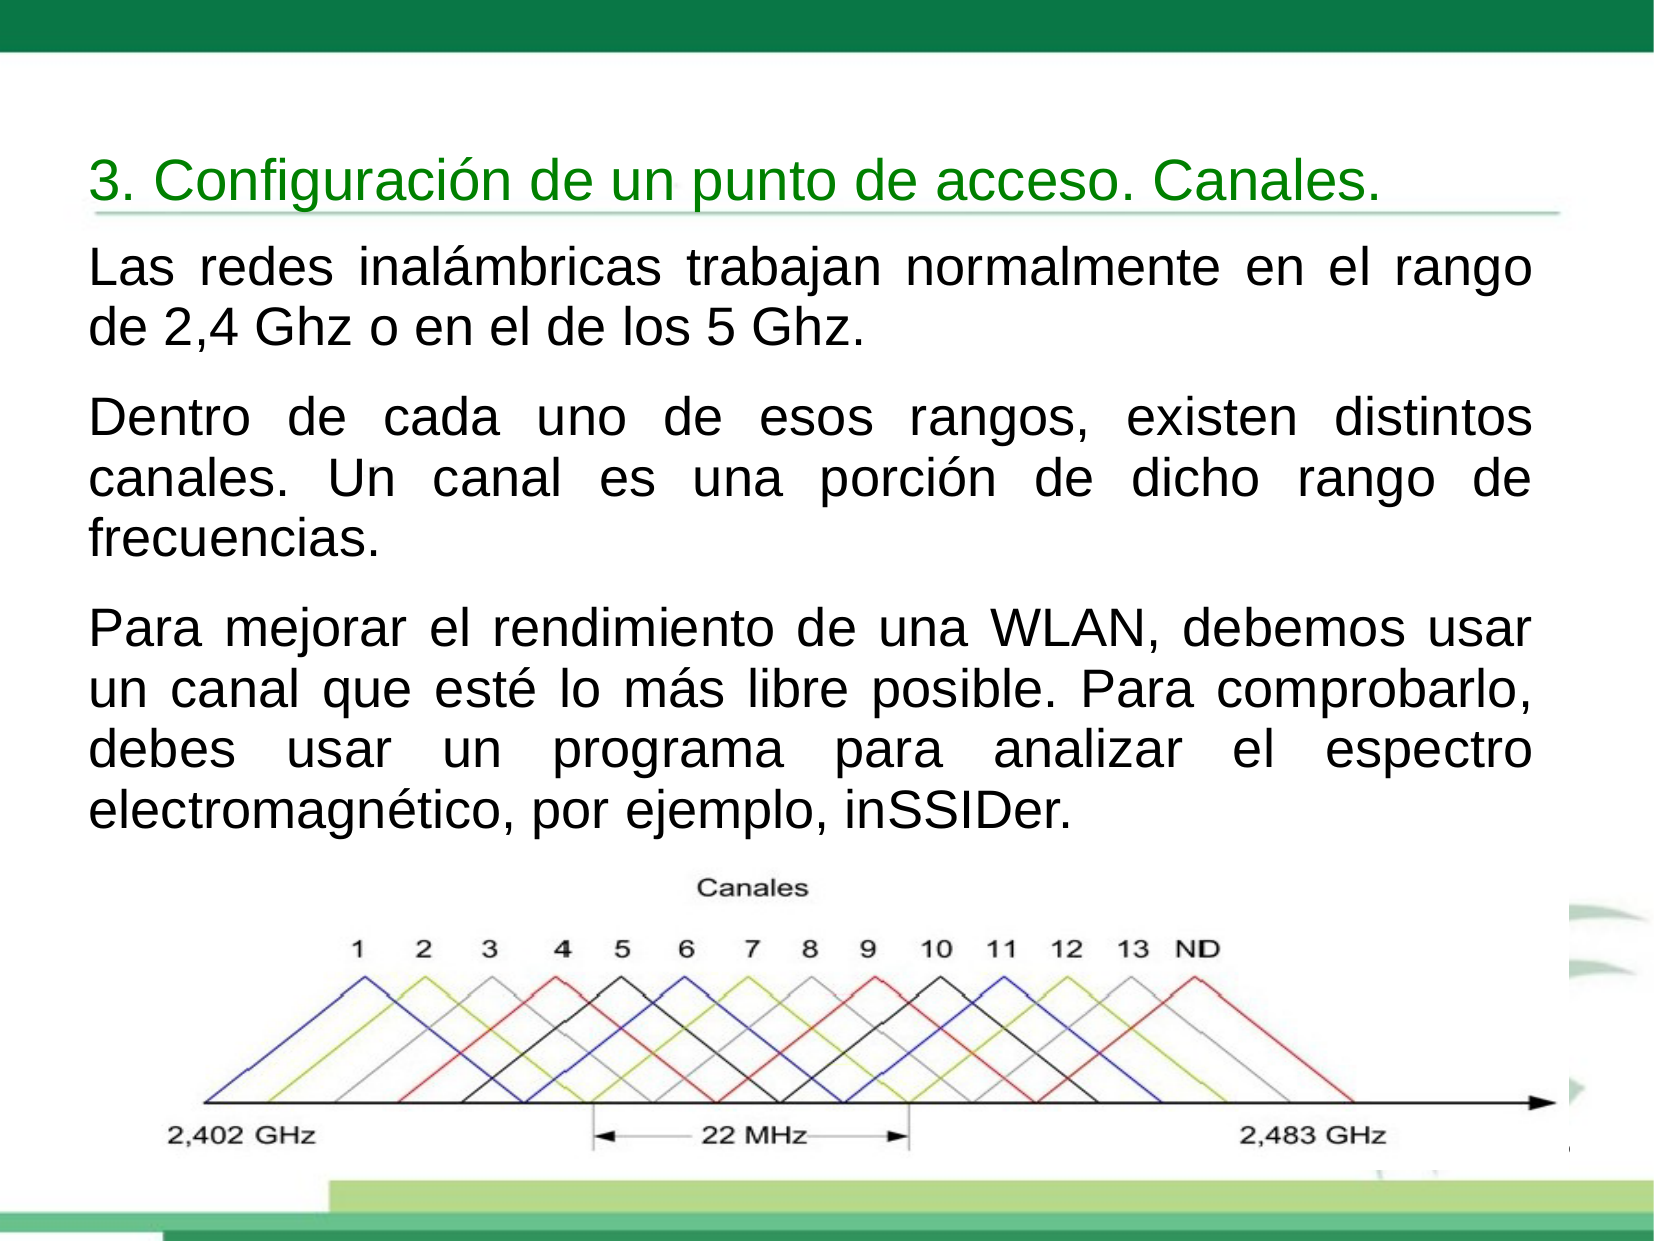

3. Configuración de un punto de acceso. Canales.
# Las redes inalámbricas trabajan normalmente en el rango de 2,4 Ghz o en el de los 5 Ghz.
Dentro de cada uno de esos rangos, existen distintos canales. Un canal es una porción de dicho rango de frecuencias.
Para mejorar el rendimiento de una WLAN, debemos usar un canal que esté lo más libre posible. Para comprobarlo, debes usar un programa para analizar el espectro electromagnético, por ejemplo, inSSIDer.
16